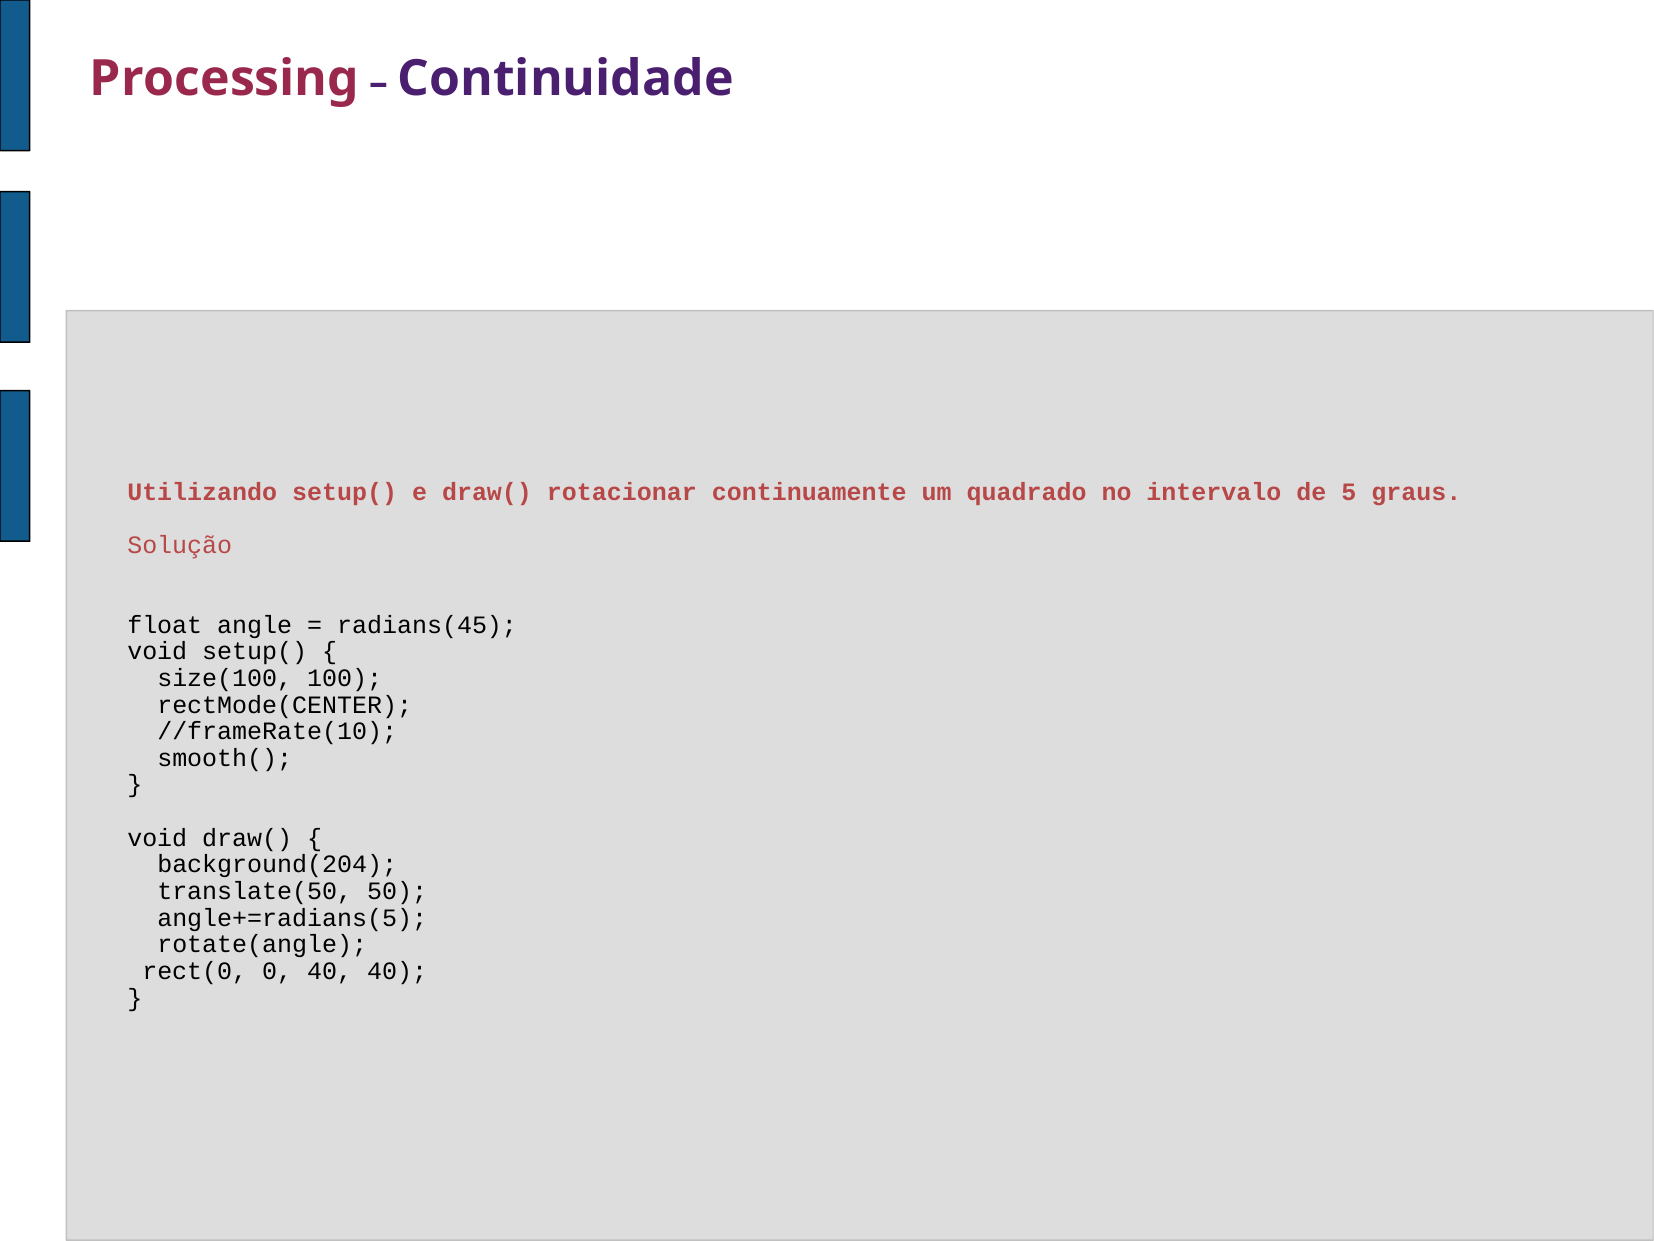

Processing – Continuidade
Utilizando setup() e draw() rotacionar continuamente um quadrado no intervalo de 5 graus.
Solução
float angle = radians(45);
void setup() {
 size(100, 100);
 rectMode(CENTER);
 //frameRate(10);
 smooth();
}
void draw() {
 background(204);
 translate(50, 50);
 angle+=radians(5);
 rotate(angle);
 rect(0, 0, 40, 40);
}